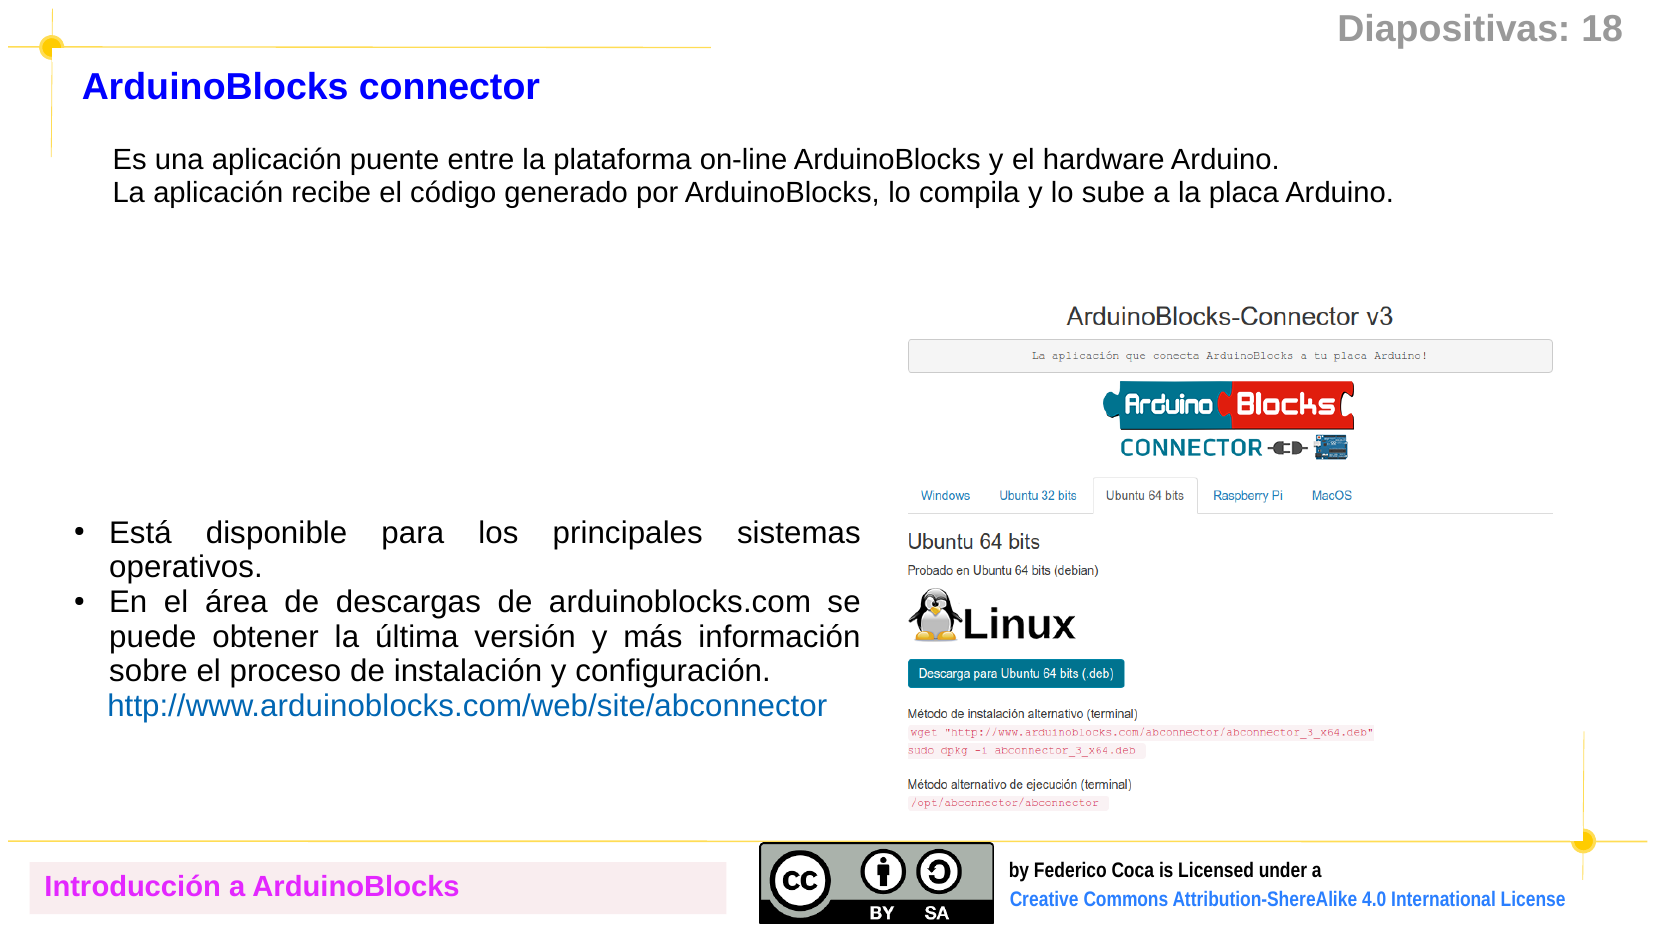

Diapositivas: 18
ArduinoBlocks connector
Es una aplicación puente entre la plataforma on-line ArduinoBlocks y el hardware Arduino.
La aplicación recibe el código generado por ArduinoBlocks, lo compila y lo sube a la placa Arduino.
Está disponible para los principales sistemas operativos.
En el área de descargas de arduinoblocks.com se puede obtener la última versión y más información sobre el proceso de instalación y configuración.
http://www.arduinoblocks.com/web/site/abconnector
Introducción a ArduinoBlocks